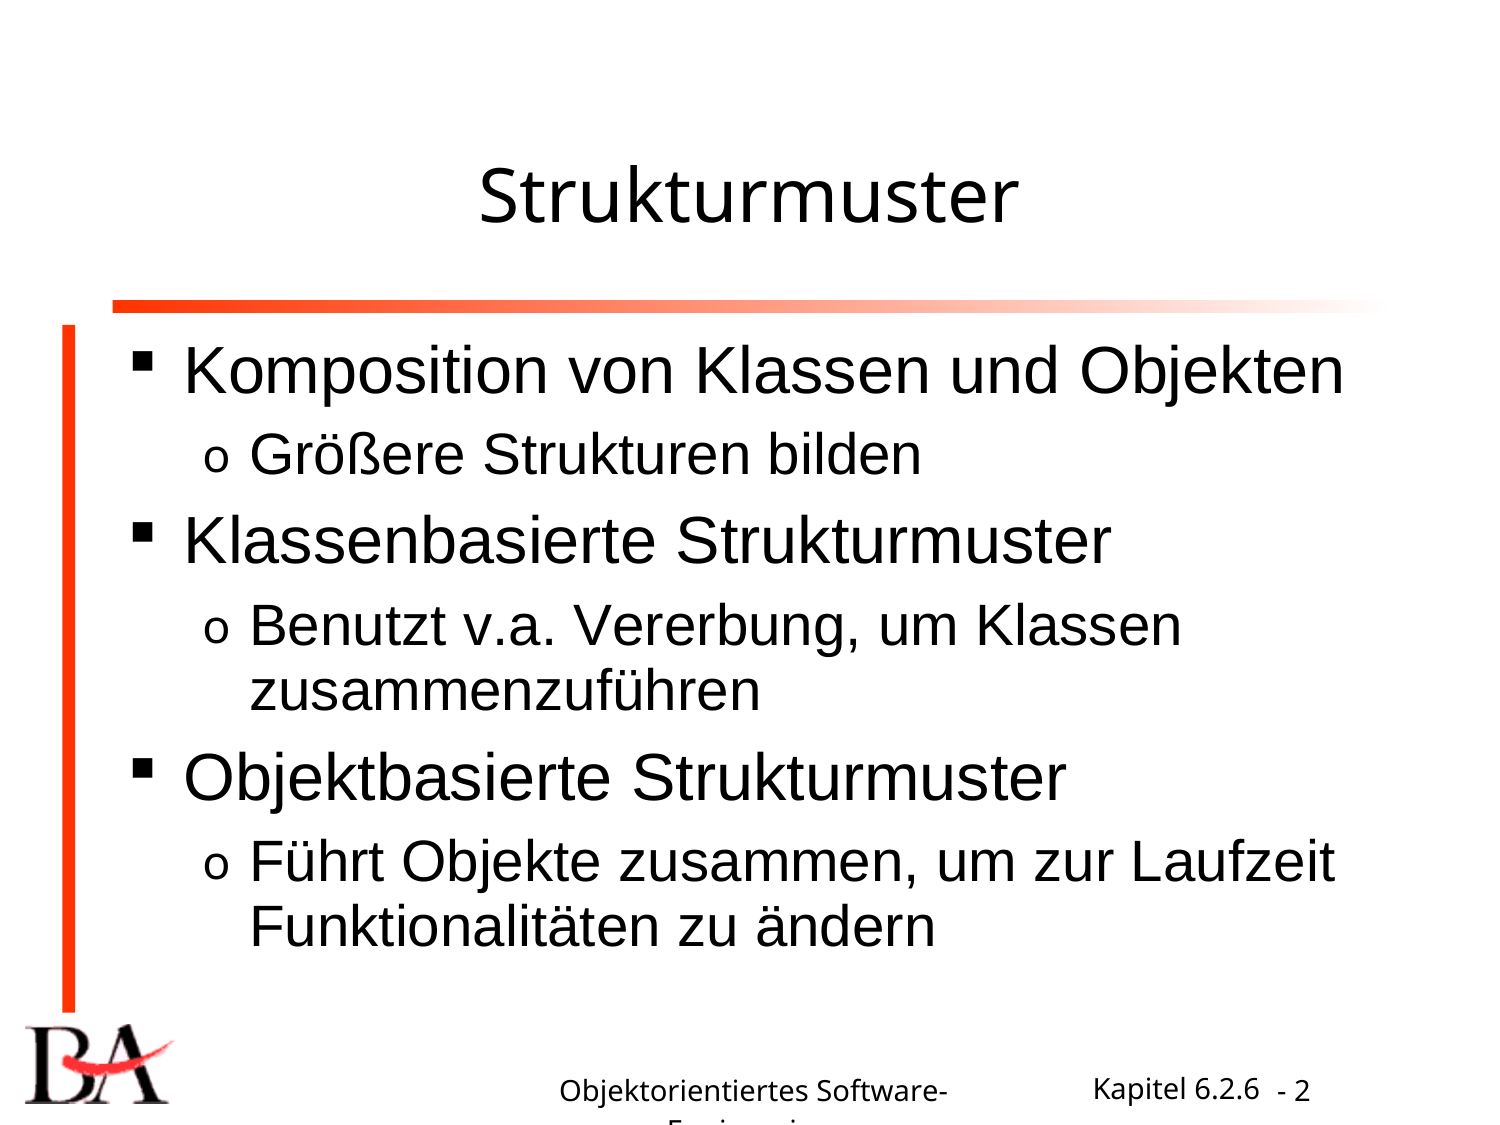

# Strukturmuster
Komposition von Klassen und Objekten
Größere Strukturen bilden
Klassenbasierte Strukturmuster
Benutzt v.a. Vererbung, um Klassen zusammenzuführen
Objektbasierte Strukturmuster
Führt Objekte zusammen, um zur Laufzeit Funktionalitäten zu ändern
2